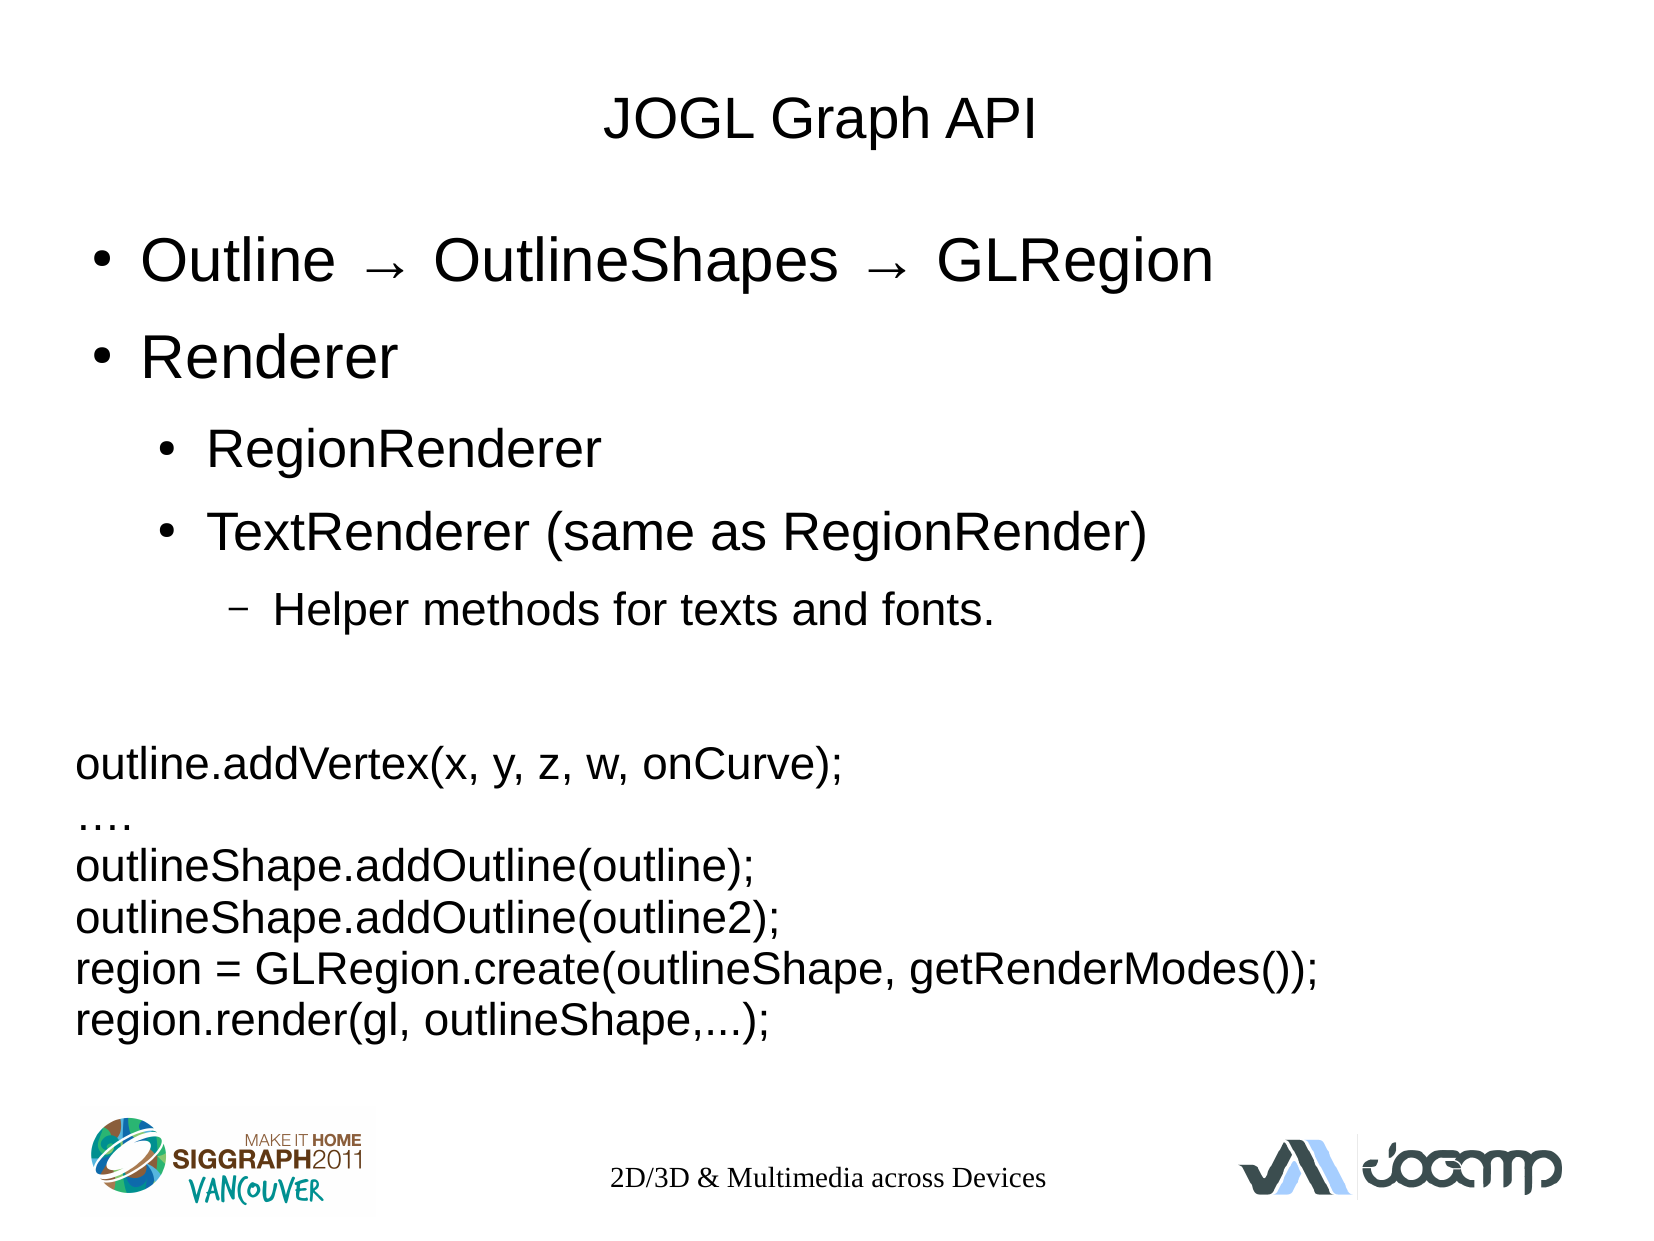

# JOGL Graph API
Outline → OutlineShapes → GLRegion
Renderer
RegionRenderer
TextRenderer (same as RegionRender)
Helper methods for texts and fonts.
outline.addVertex(x, y, z, w, onCurve);
….
outlineShape.addOutline(outline);
outlineShape.addOutline(outline2);
region = GLRegion.create(outlineShape, getRenderModes());
region.render(gl, outlineShape,...);
2D/3D & Multimedia across Devices